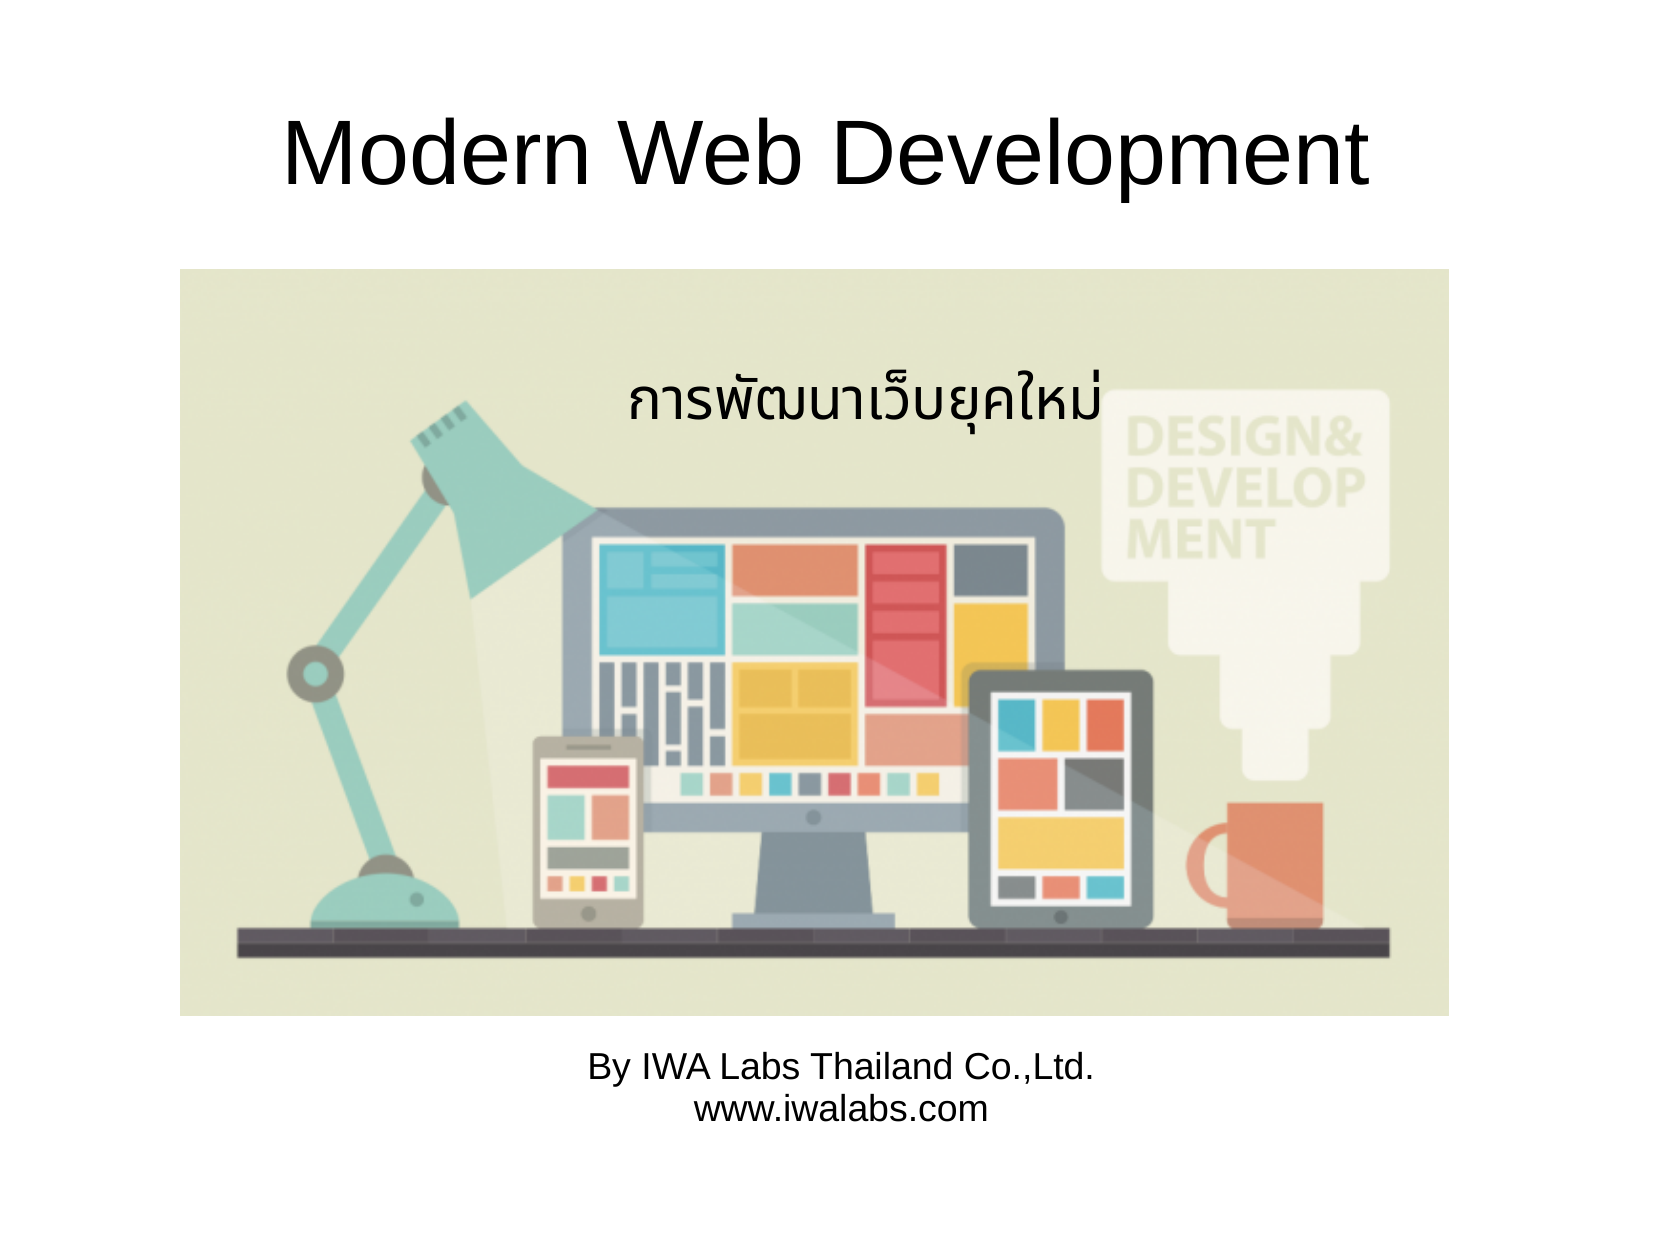

# Modern Web Development
การพัฒนาเว็บยุคใหม่
By IWA Labs Thailand Co.,Ltd.
www.iwalabs.com